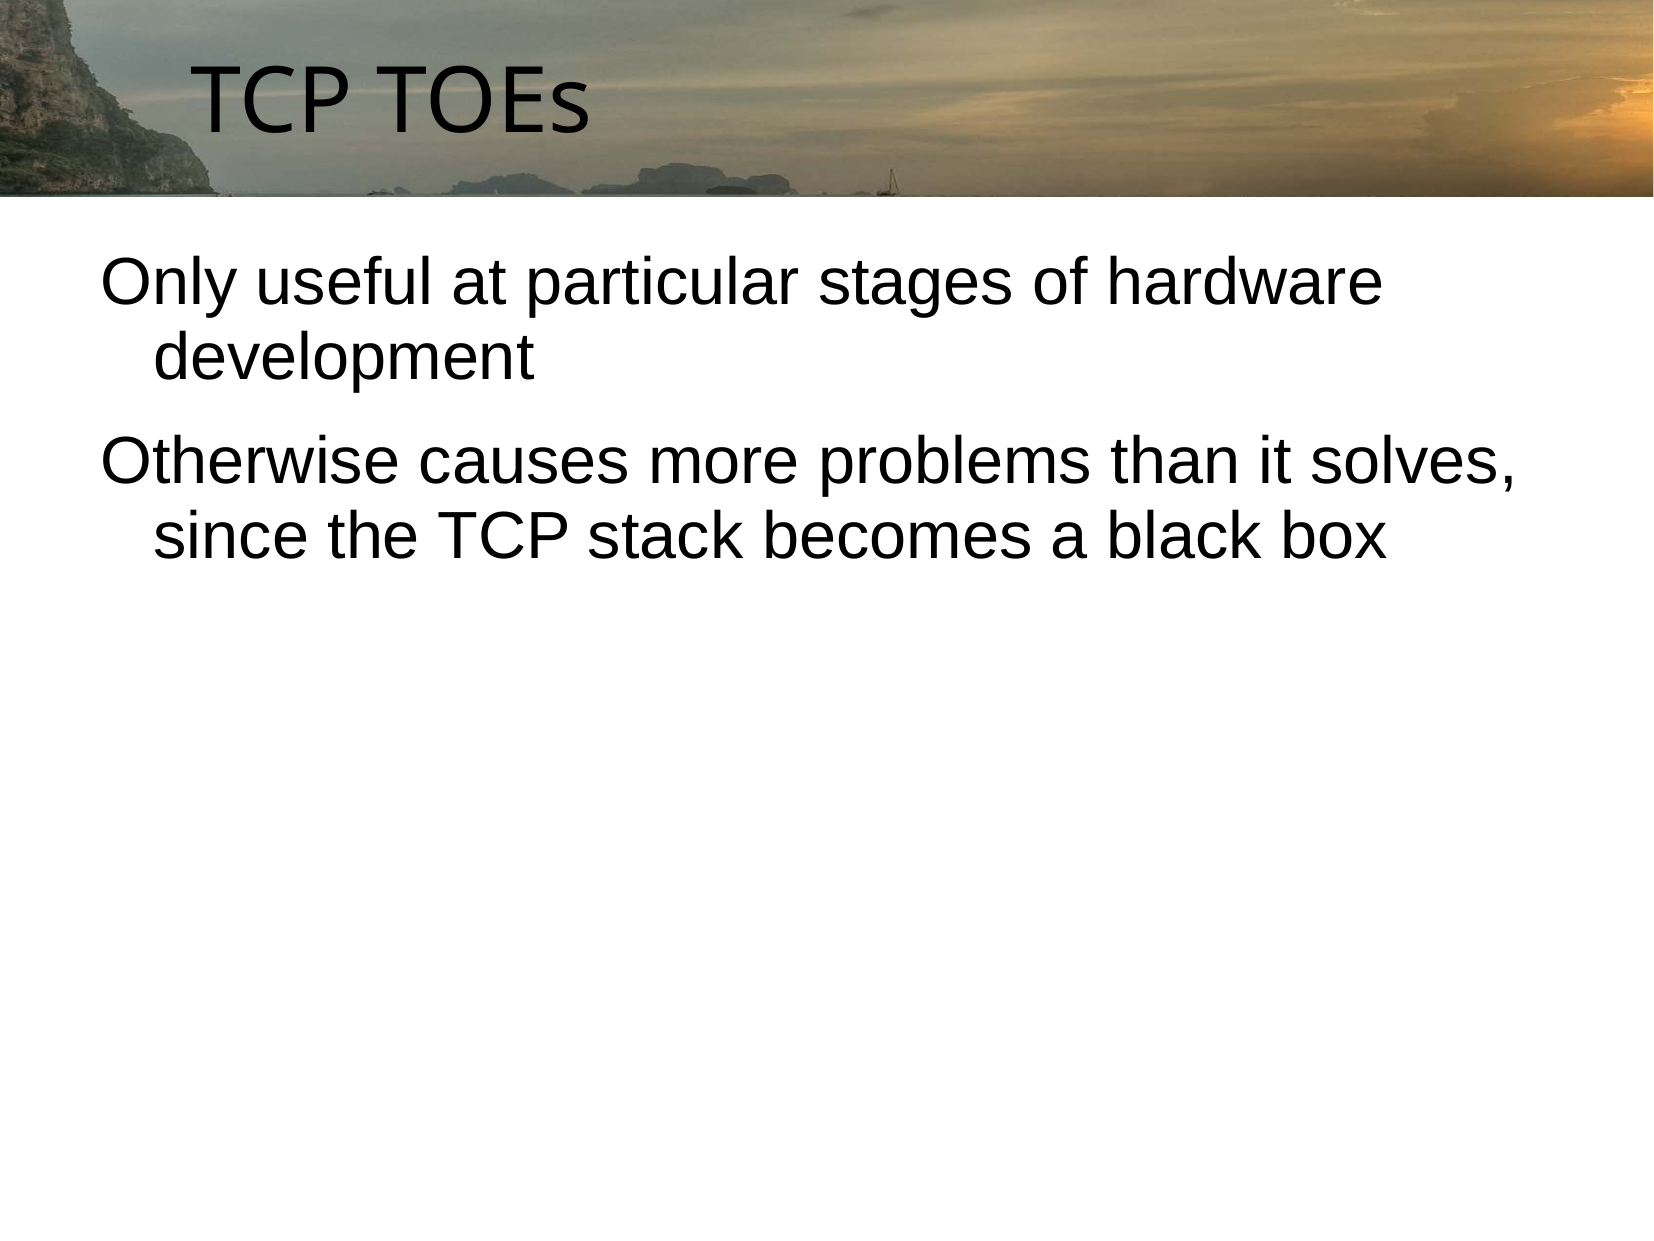

# TCP TOEs
Only useful at particular stages of hardware development
Otherwise causes more problems than it solves, since the TCP stack becomes a black box